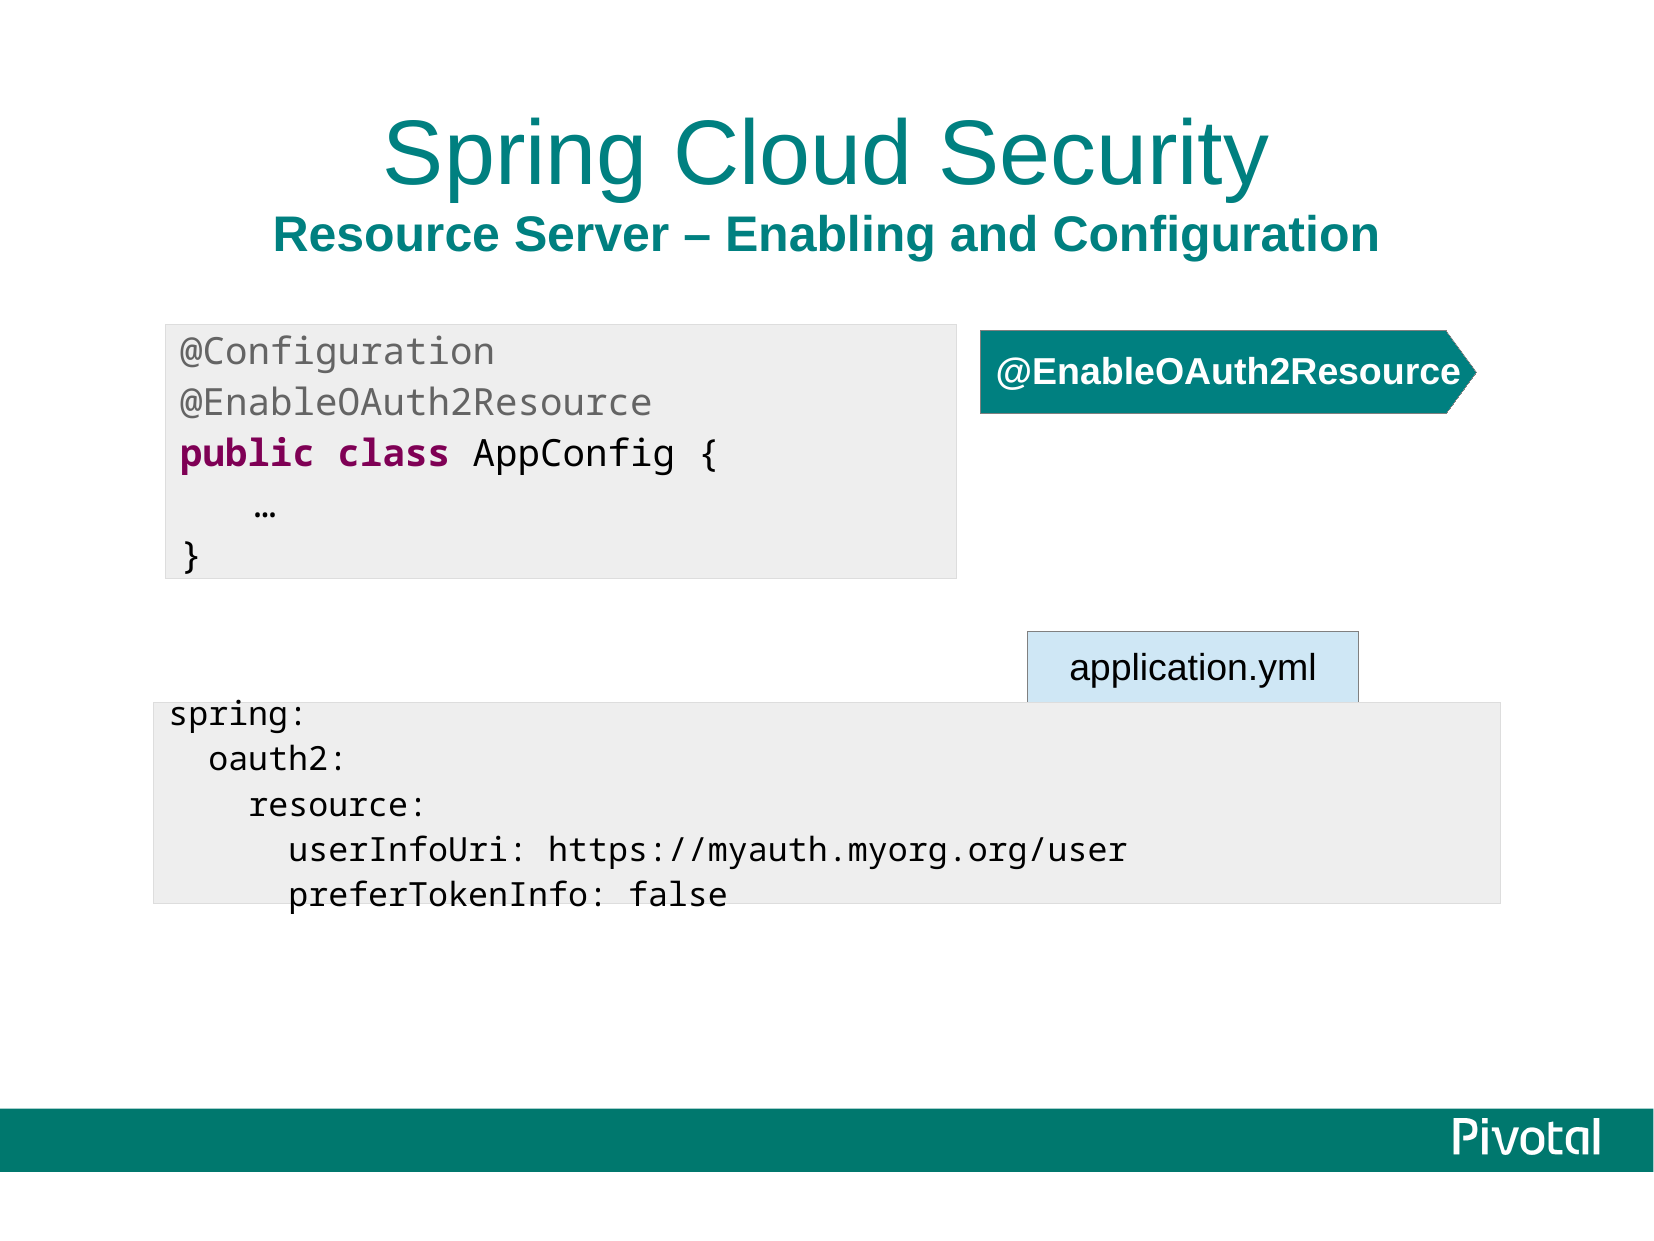

# Spring Cloud Security
Resource Server – Enabling and Configuration
@Configuration
@EnableOAuth2Resource
public class AppConfig {
	…
}
@EnableOAuth2Resource
application.yml
spring:
 oauth2:
 resource:
 userInfoUri: https://myauth.myorg.org/user
 preferTokenInfo: false